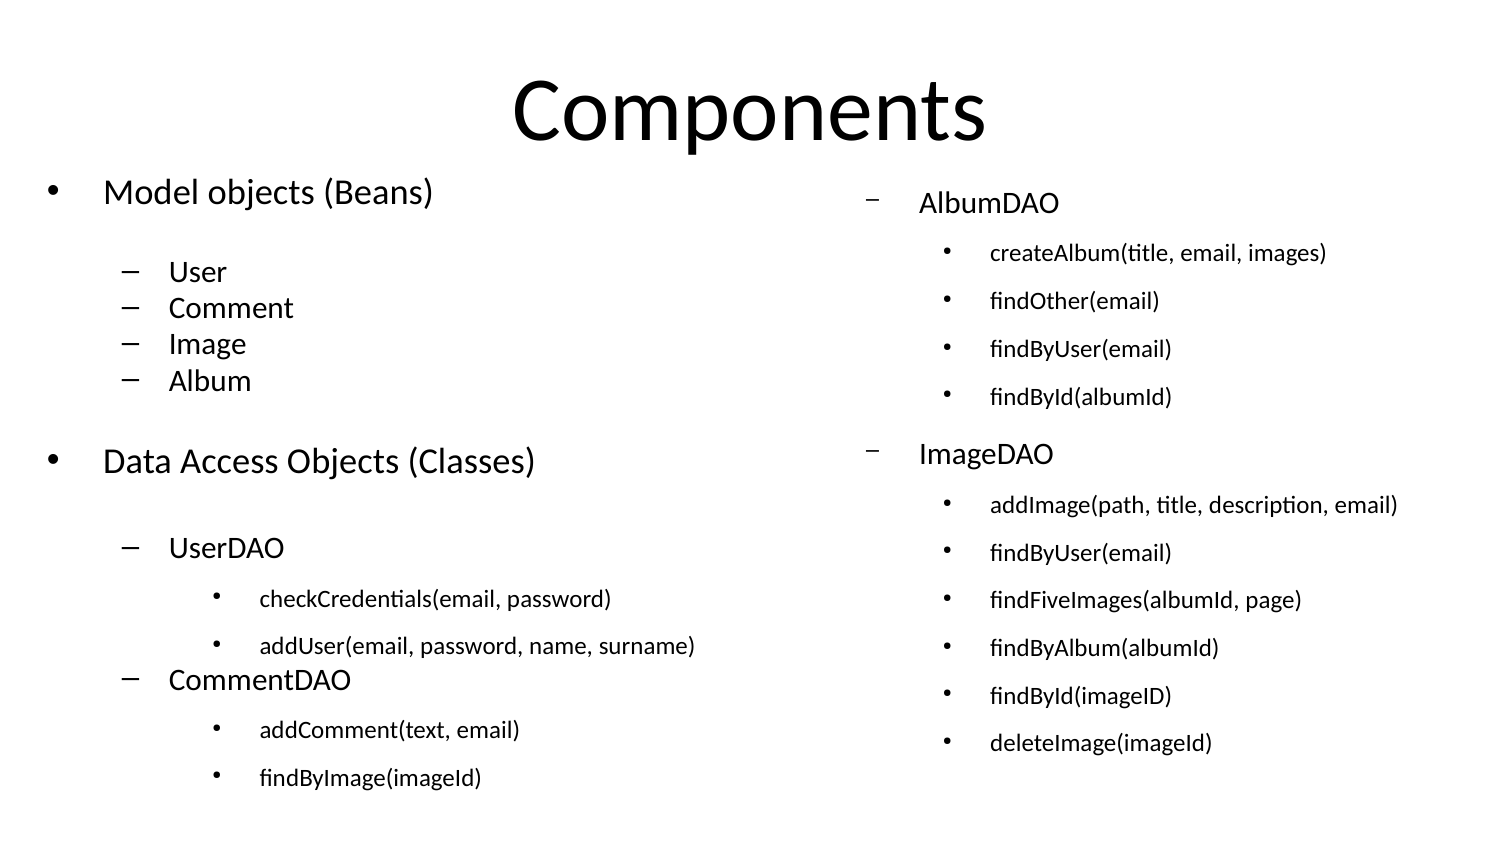

# Components
Model objects (Beans)
User
Comment
Image
Album
Data Access Objects (Classes)
UserDAO
checkCredentials(email, password)
addUser(email, password, name, surname)
CommentDAO
addComment(text, email)
findByImage(imageId)
AlbumDAO
createAlbum(title, email, images)
findOther(email)
findByUser(email)
findById(albumId)
ImageDAO
addImage(path, title, description, email)
findByUser(email)
findFiveImages(albumId, page)
findByAlbum(albumId)
findById(imageID)
deleteImage(imageId)